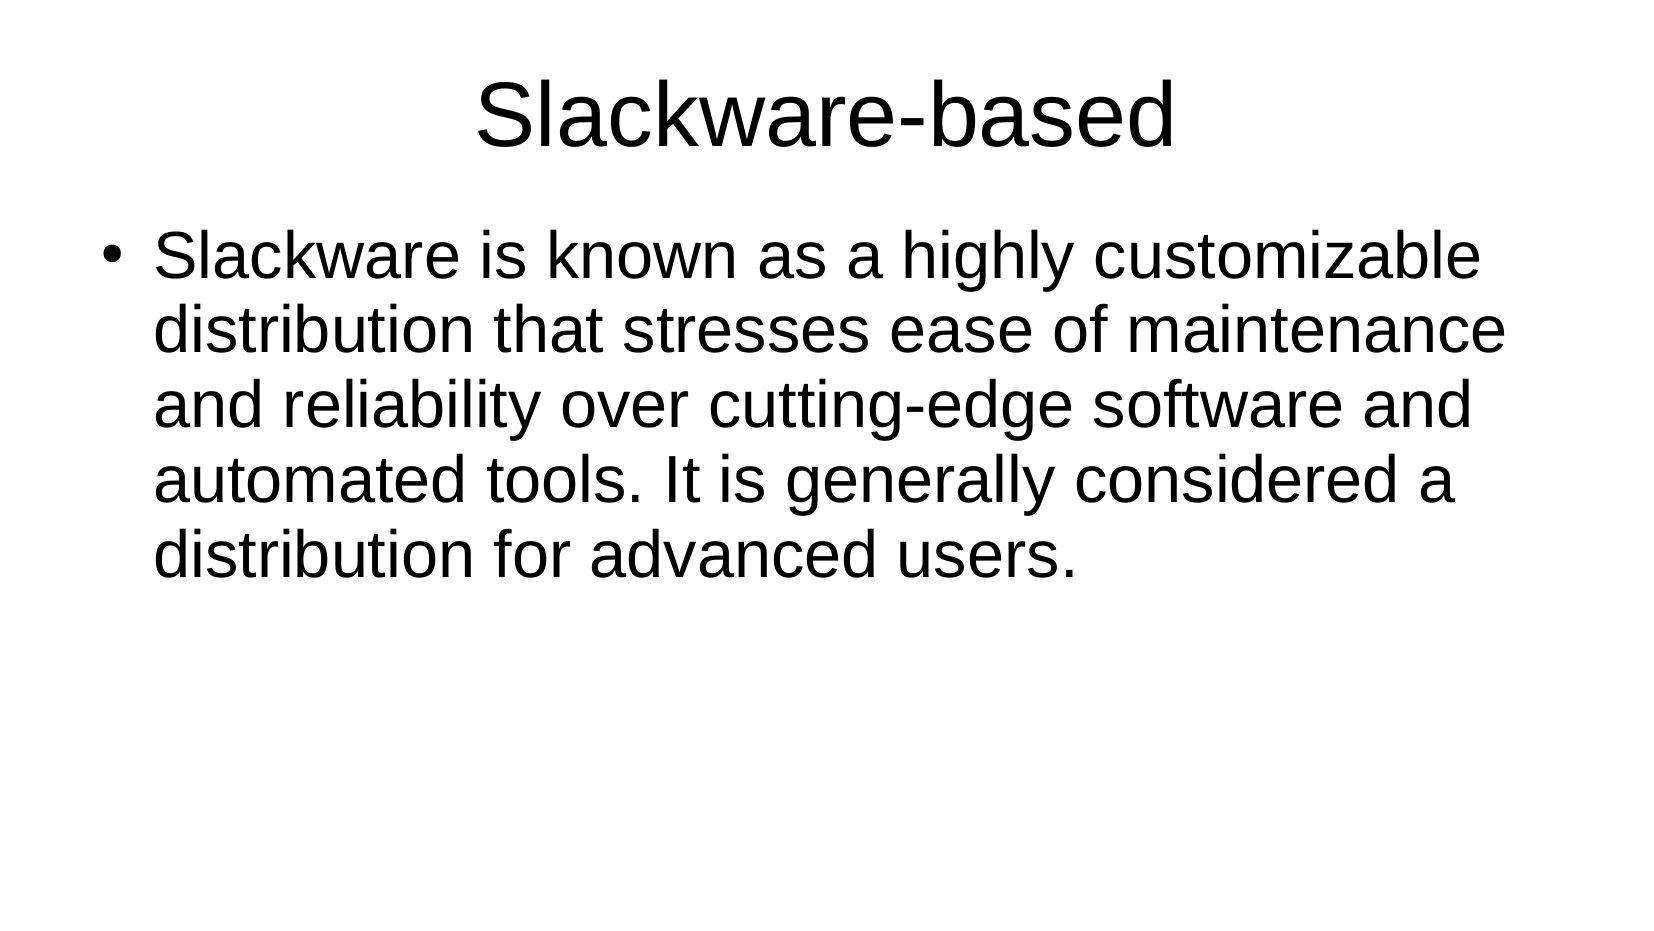

# Slackware-based
Slackware is known as a highly customizable distribution that stresses ease of maintenance and reliability over cutting-edge software and automated tools. It is generally considered a distribution for advanced users.